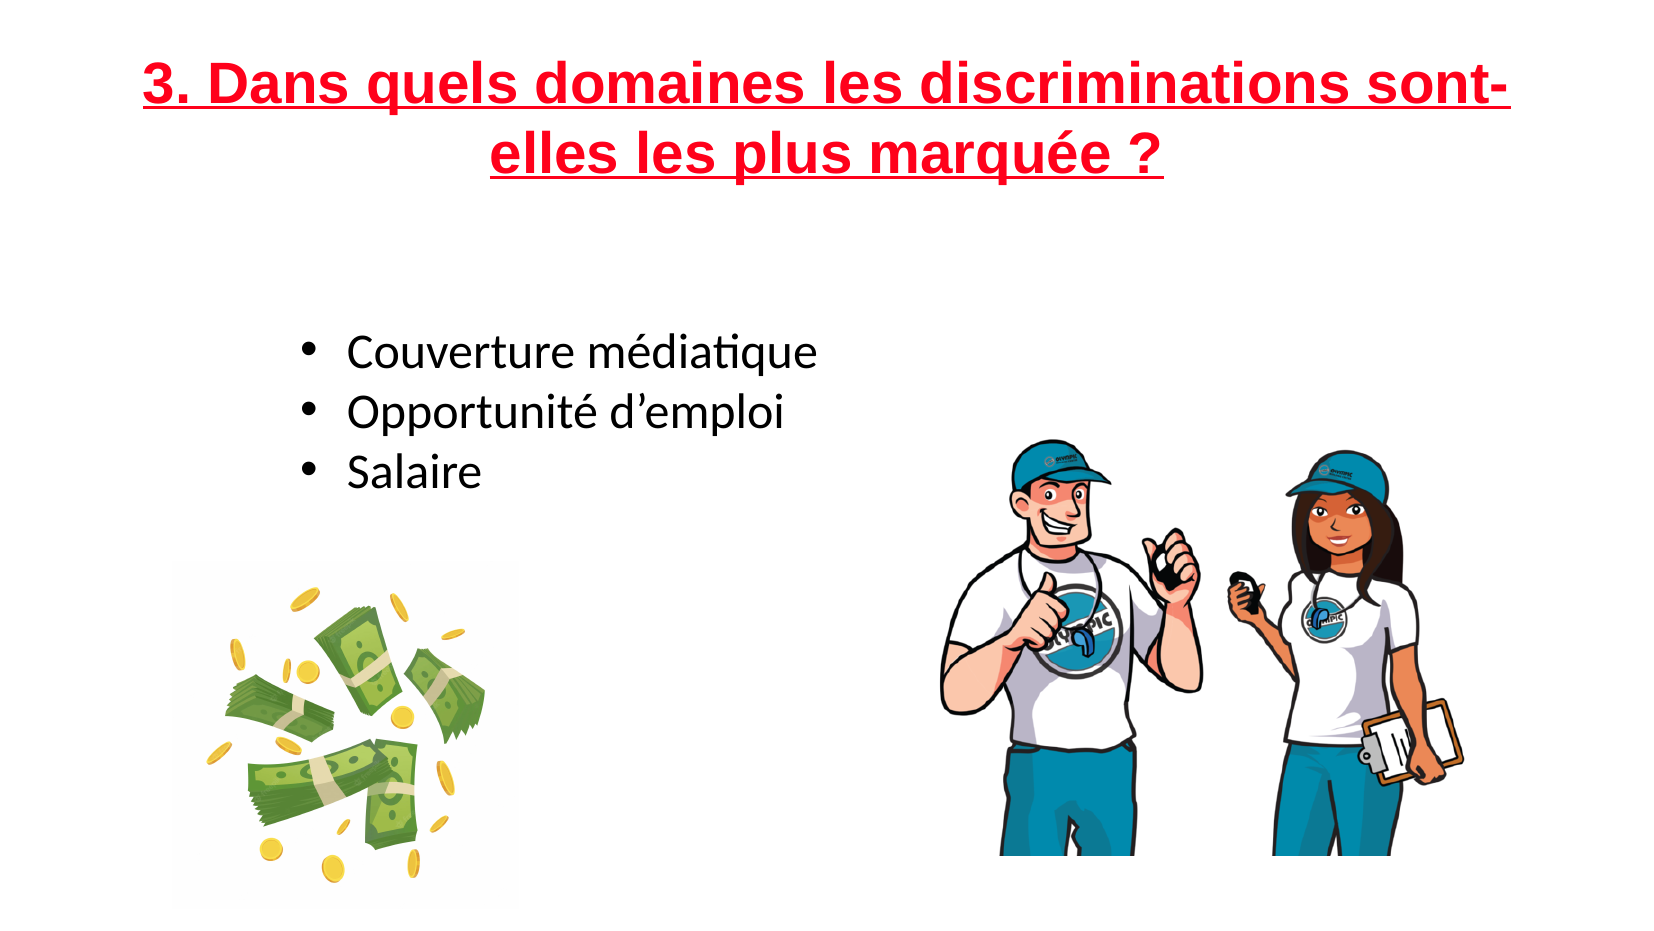

# 3. Dans quels domaines les discriminations sont-elles les plus marquée ?
Couverture médiatique
Opportunité d’emploi
Salaire